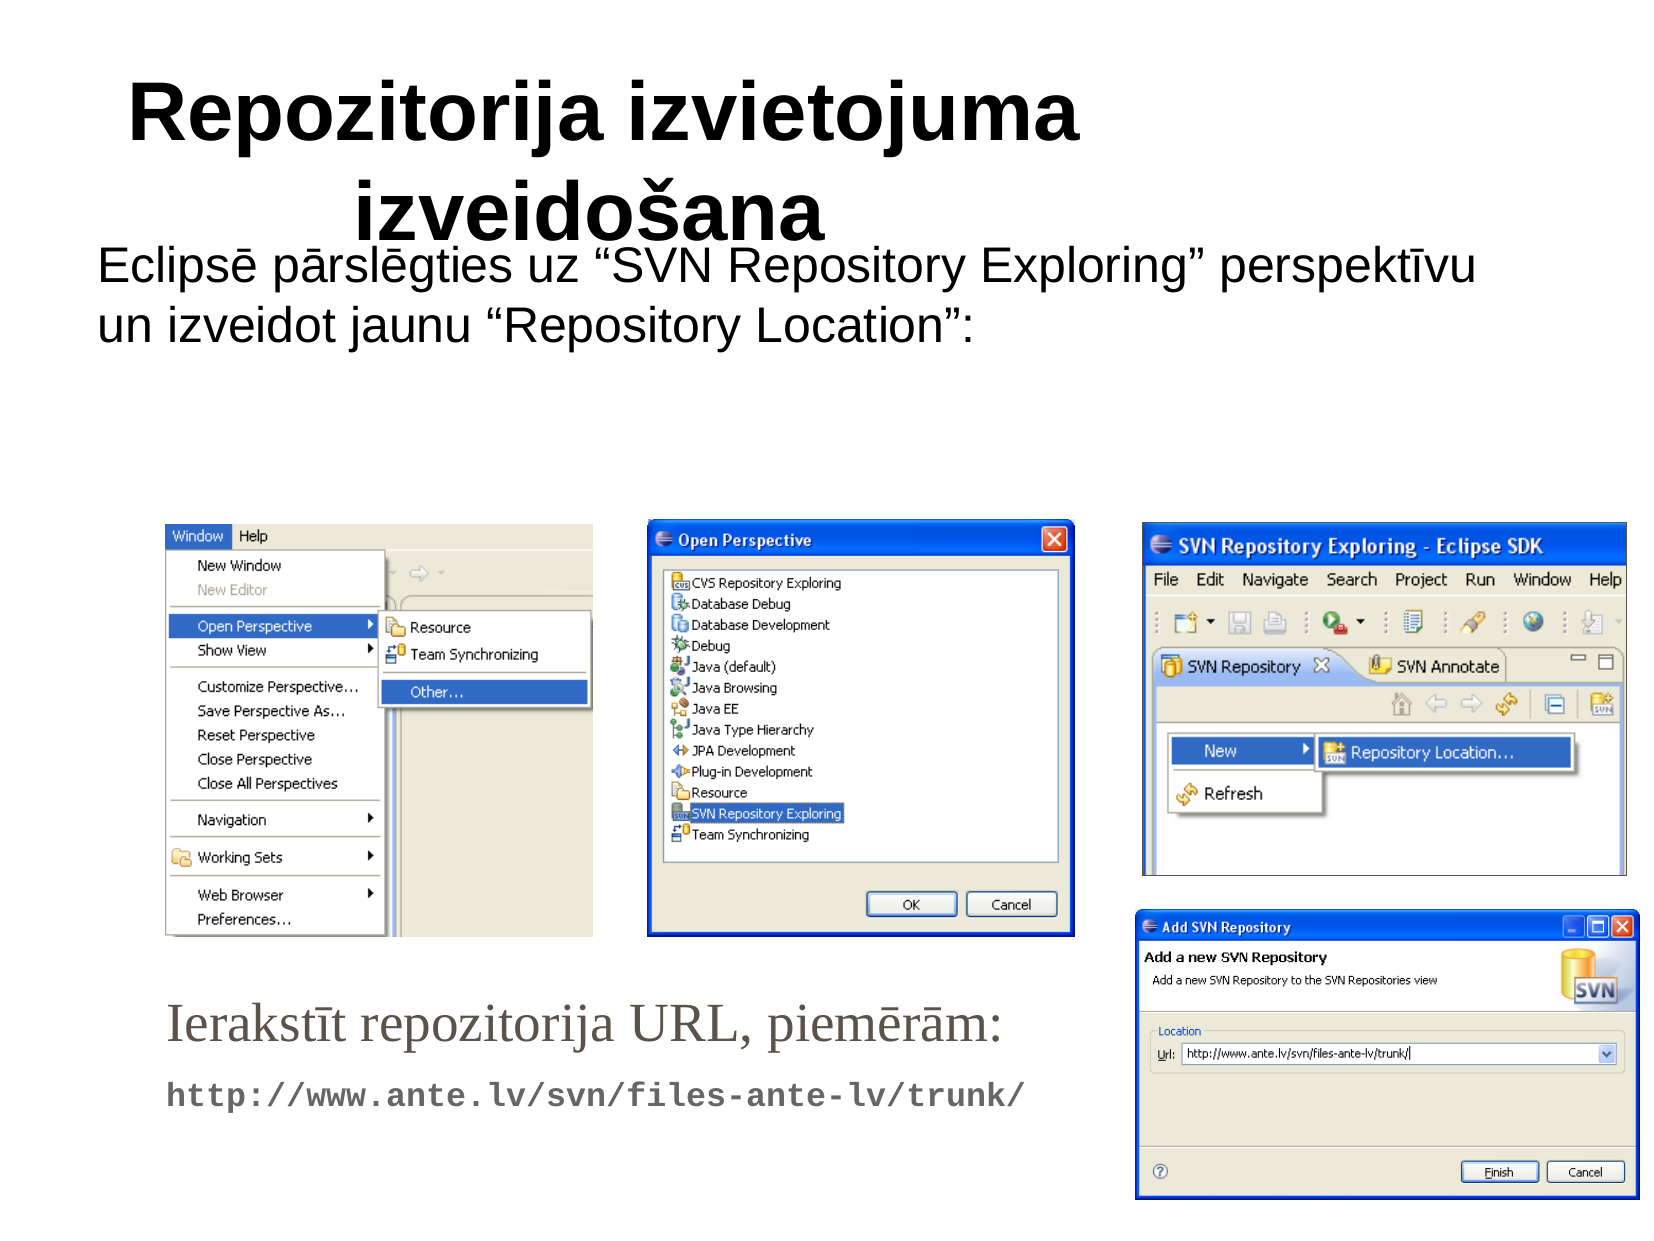

# Repozitorija izvietojuma izveidošana
Eclipsē pārslēgties uz “SVN Repository Exploring” perspektīvu un izveidot jaunu “Repository Location”:
Ierakstīt repozitorija URL, piemērām:
http://www.ante.lv/svn/files-ante-lv/trunk/